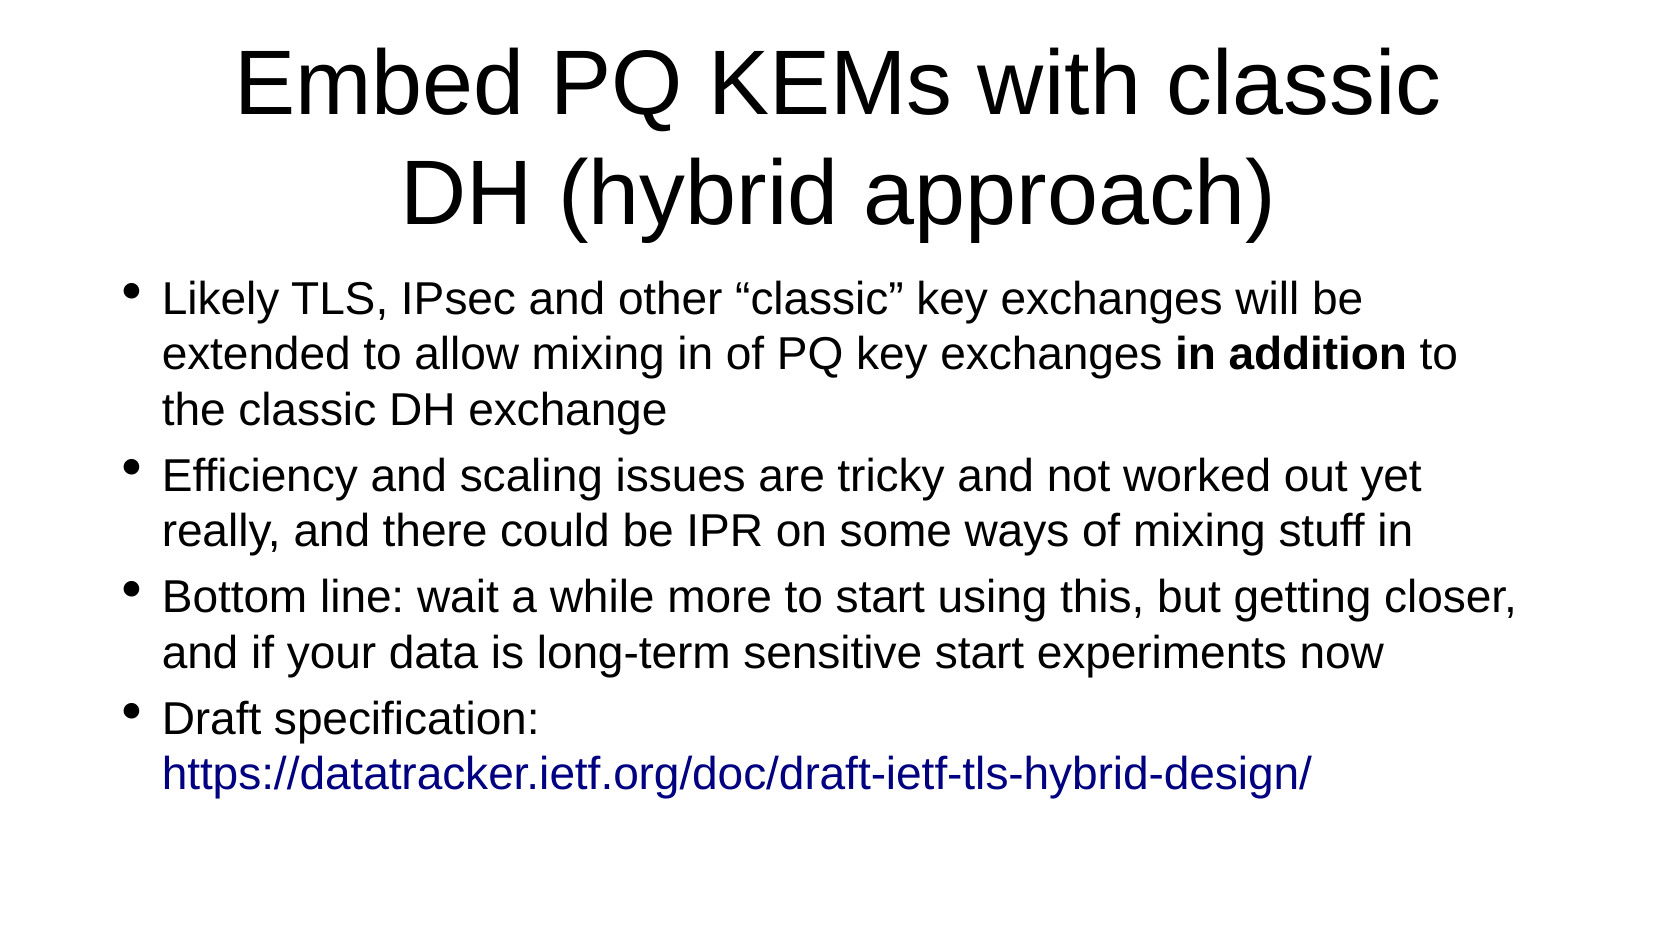

# Embed PQ KEMs with classic DH (hybrid approach)
Likely TLS, IPsec and other “classic” key exchanges will be extended to allow mixing in of PQ key exchanges in addition to the classic DH exchange
Efficiency and scaling issues are tricky and not worked out yet really, and there could be IPR on some ways of mixing stuff in
Bottom line: wait a while more to start using this, but getting closer, and if your data is long-term sensitive start experiments now
Draft specification: https://datatracker.ietf.org/doc/draft-ietf-tls-hybrid-design/